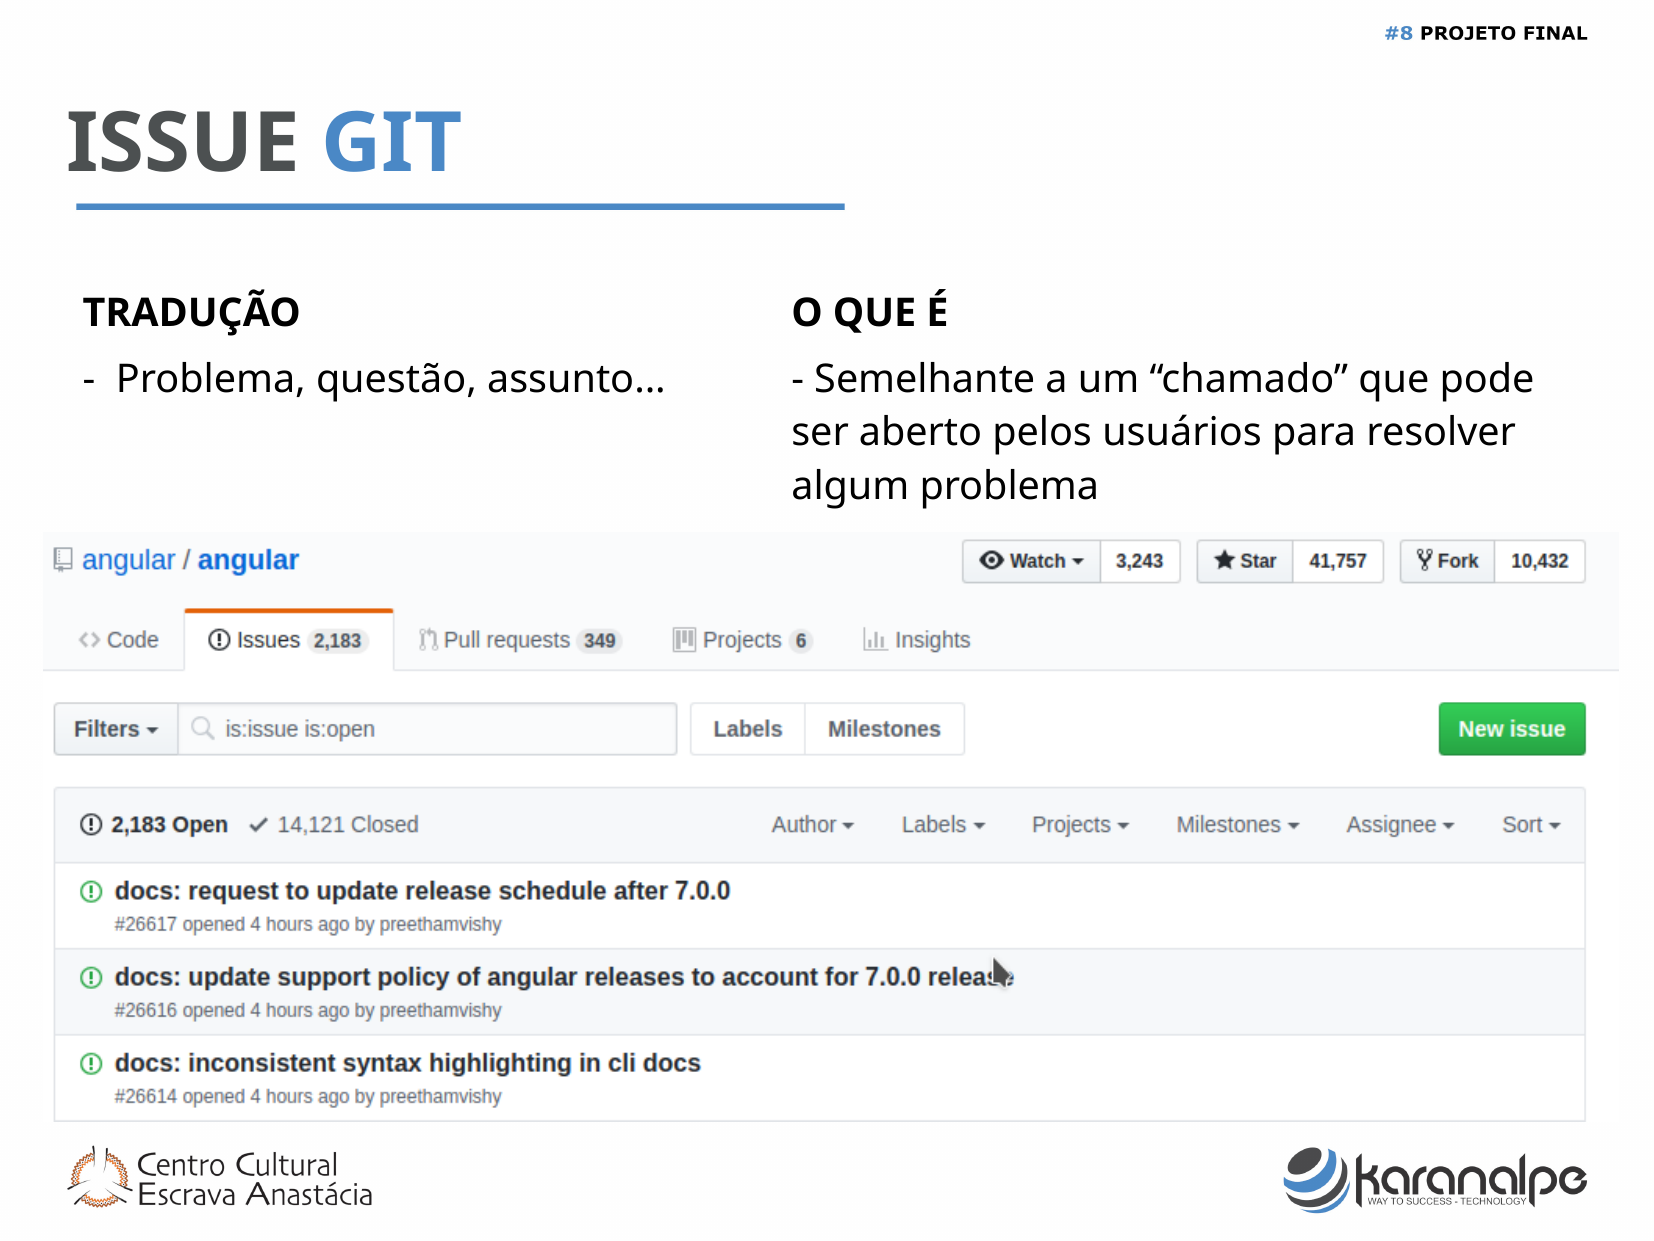

ISSUE GIT
# TRADUÇÃO
- Problema, questão, assunto...
O QUE É
- Semelhante a um “chamado” que pode ser aberto pelos usuários para resolver algum problema